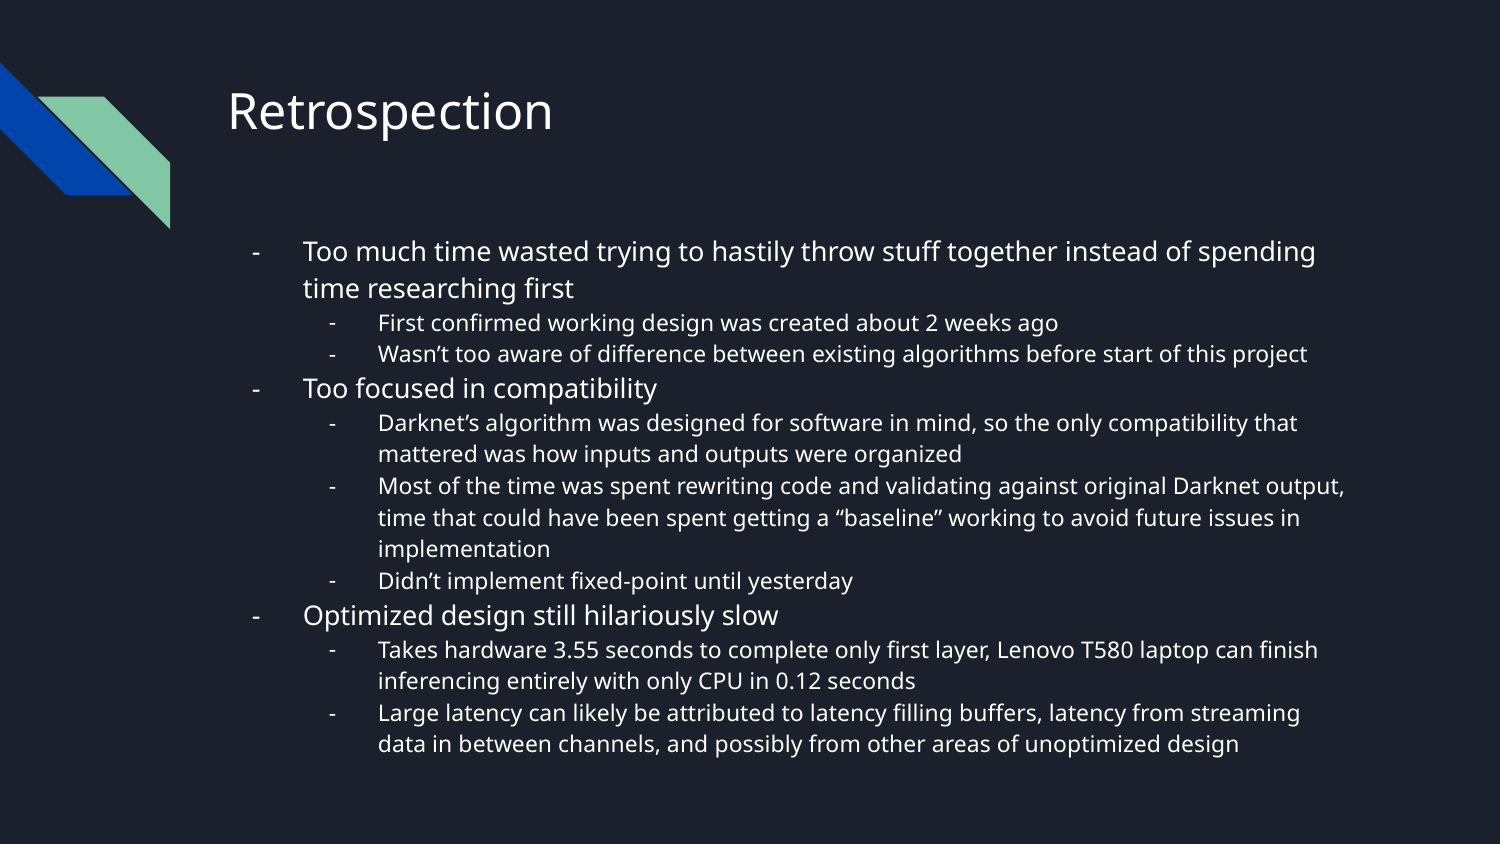

# Retrospection
Too much time wasted trying to hastily throw stuff together instead of spending time researching first
First confirmed working design was created about 2 weeks ago
Wasn’t too aware of difference between existing algorithms before start of this project
Too focused in compatibility
Darknet’s algorithm was designed for software in mind, so the only compatibility that mattered was how inputs and outputs were organized
Most of the time was spent rewriting code and validating against original Darknet output, time that could have been spent getting a “baseline” working to avoid future issues in implementation
Didn’t implement fixed-point until yesterday
Optimized design still hilariously slow
Takes hardware 3.55 seconds to complete only first layer, Lenovo T580 laptop can finish inferencing entirely with only CPU in 0.12 seconds
Large latency can likely be attributed to latency filling buffers, latency from streaming data in between channels, and possibly from other areas of unoptimized design